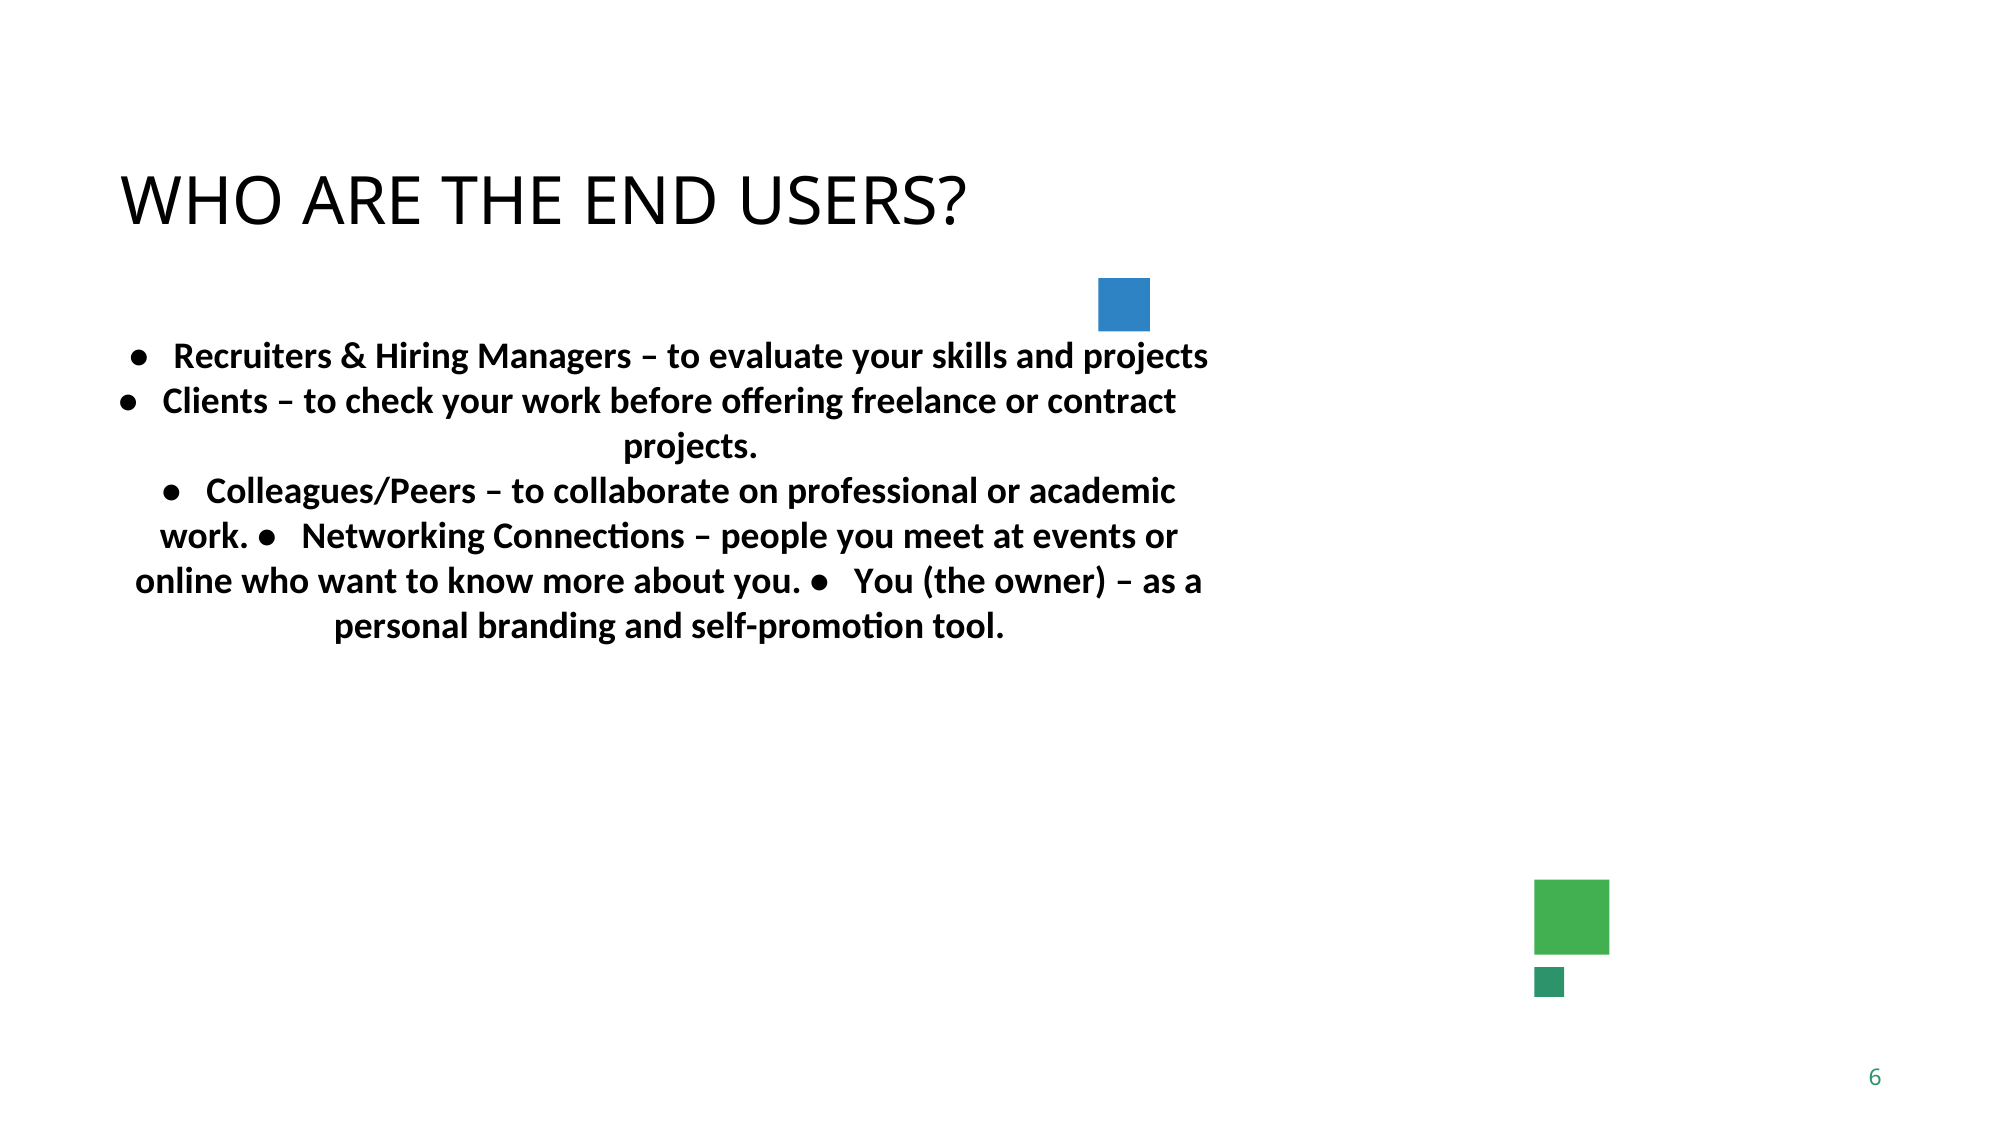

# WHO ARE THE END USERS?
• Recruiters & Hiring Managers – to evaluate your skills and projects
• Clients – to check your work before offering freelance or contract projects.
• Colleagues/Peers – to collaborate on professional or academic work. • Networking Connections – people you meet at events or online who want to know more about you. • You (the owner) – as a personal branding and self-promotion tool.